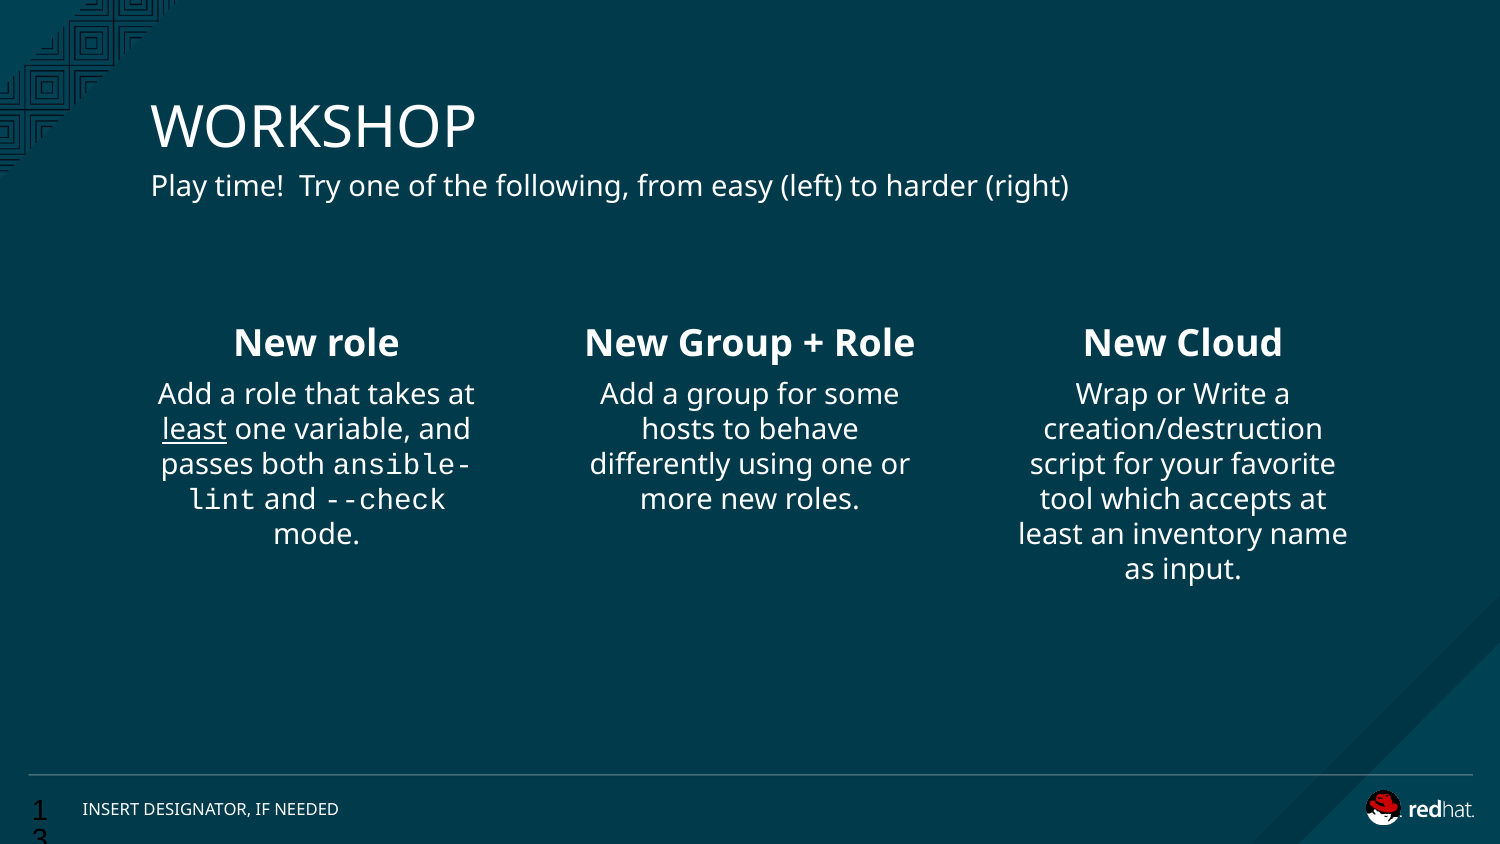

# WORKSHOP
Play time! Try one of the following, from easy (left) to harder (right)
New role
New Group + Role
New Cloud
Add a role that takes at least one variable, and passes both ansible-lint and --check mode.
Add a group for some hosts to behave differently using one or more new roles.
Wrap or Write a creation/destruction script for your favorite tool which accepts at least an inventory name as input.